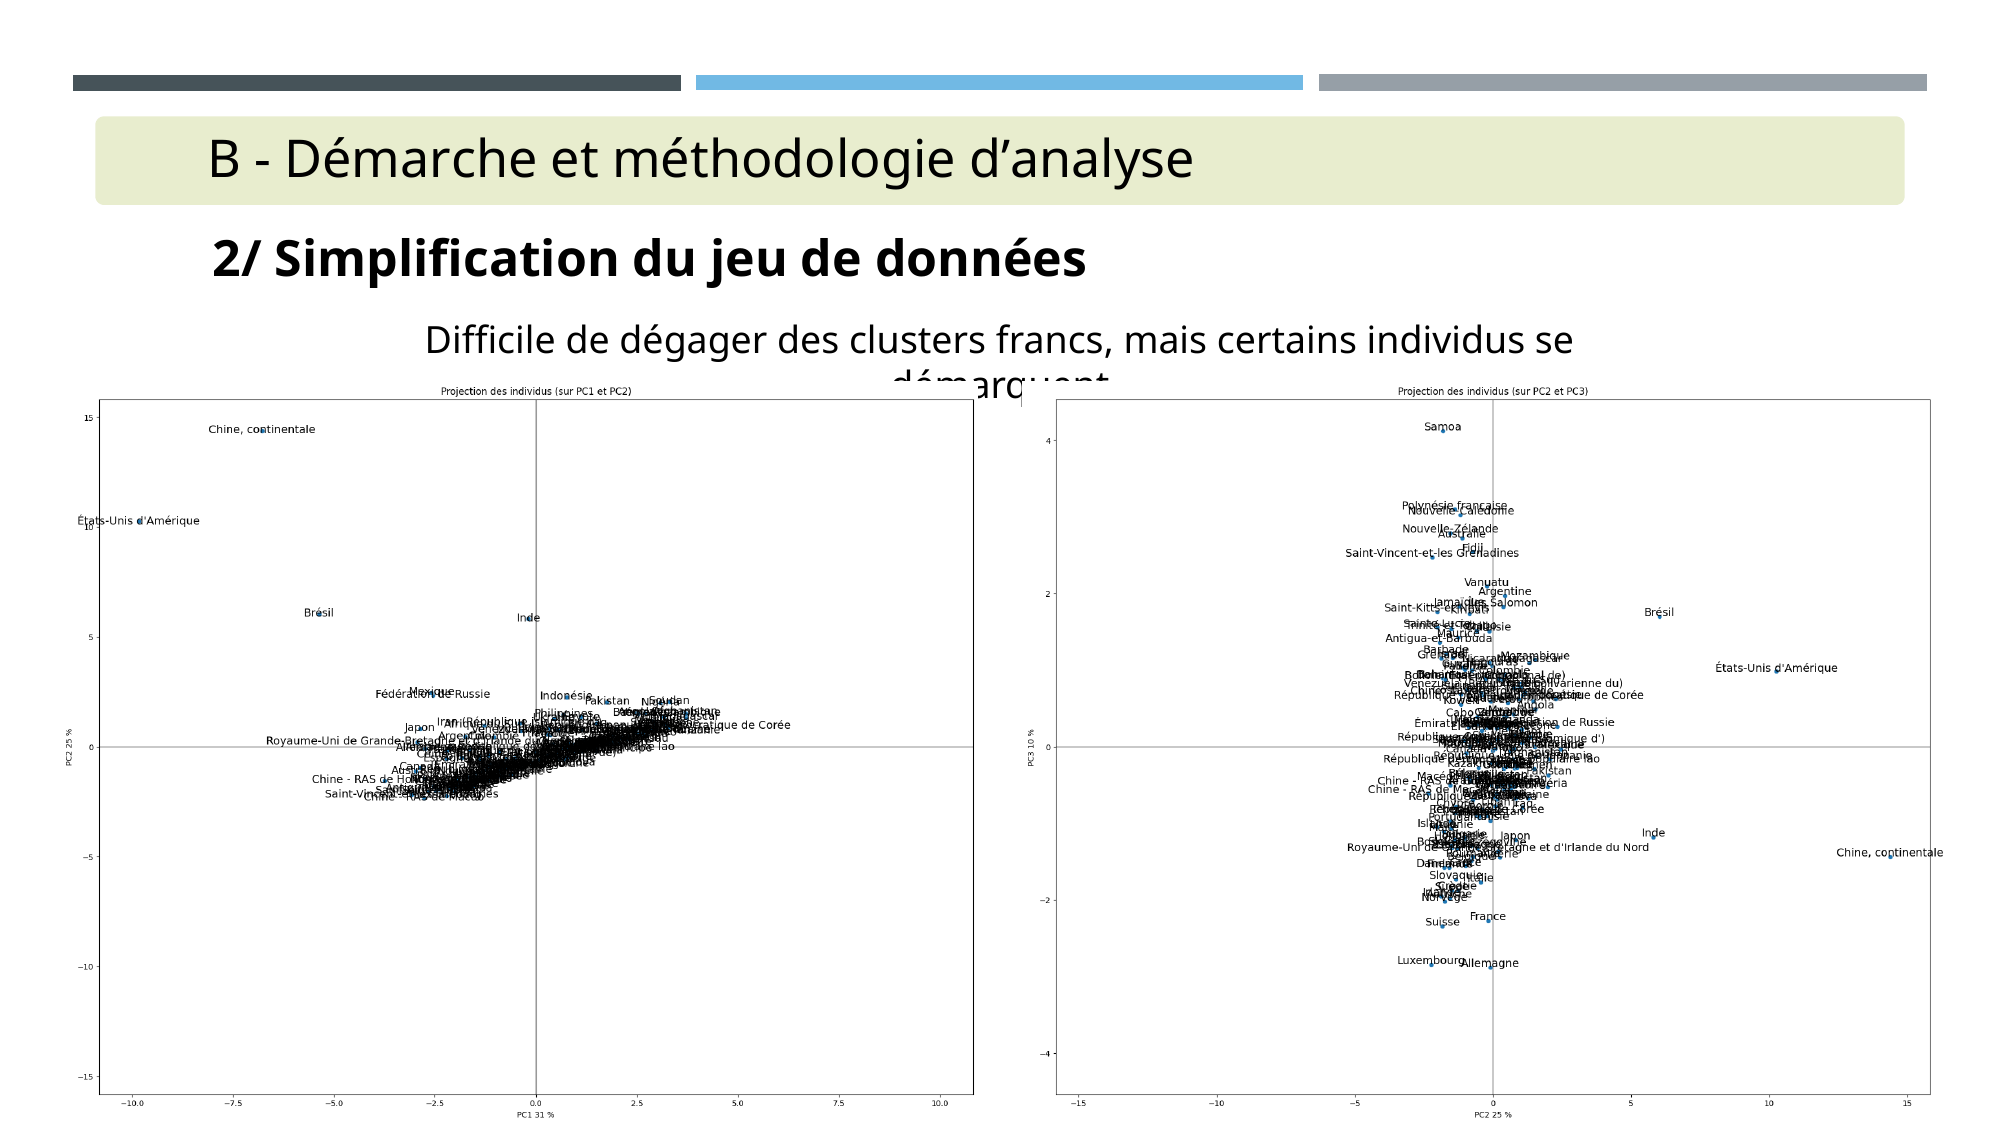

B - Démarche et méthodologie d’analyse
2/ Simplification du jeu de données
Difficile de dégager des clusters francs, mais certains individus se démarquent